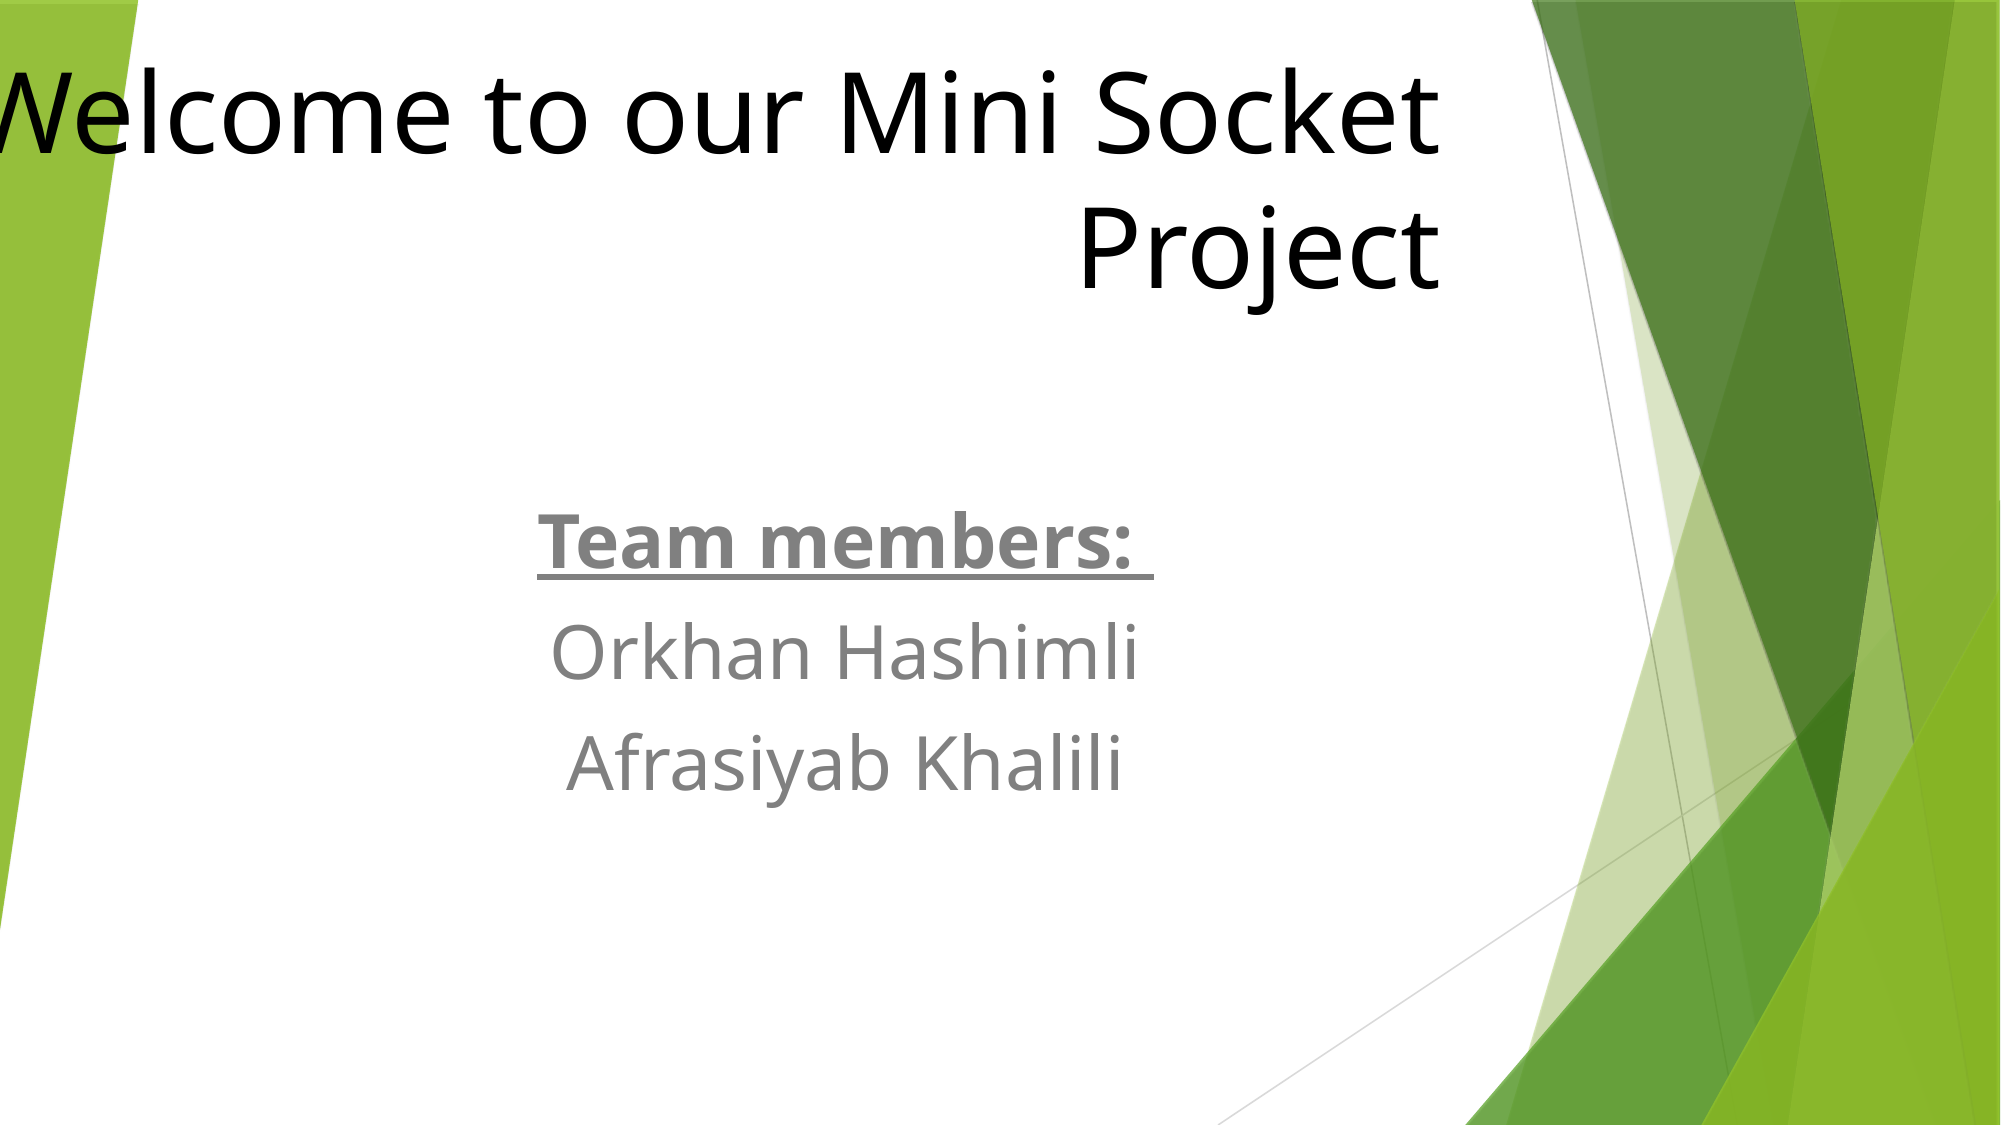

# Welcome to our Mini Socket Project
Team members:
Orkhan Hashimli
Afrasiyab Khalili